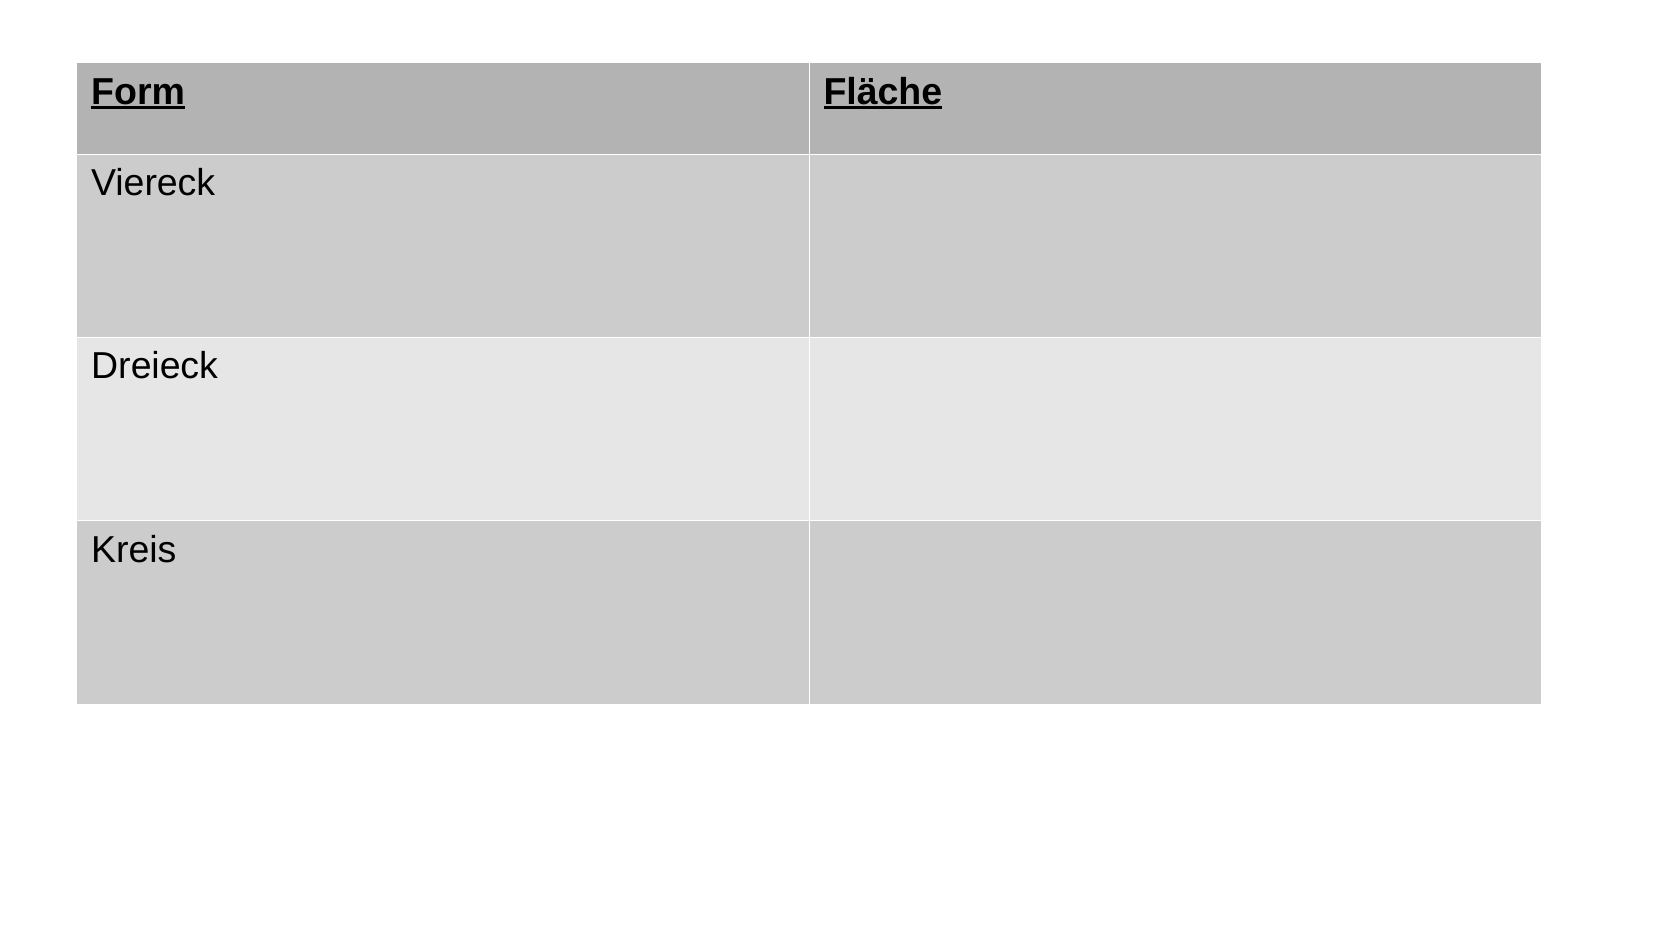

| Form | Fläche |
| --- | --- |
| Viereck | |
| Dreieck | |
| Kreis | |